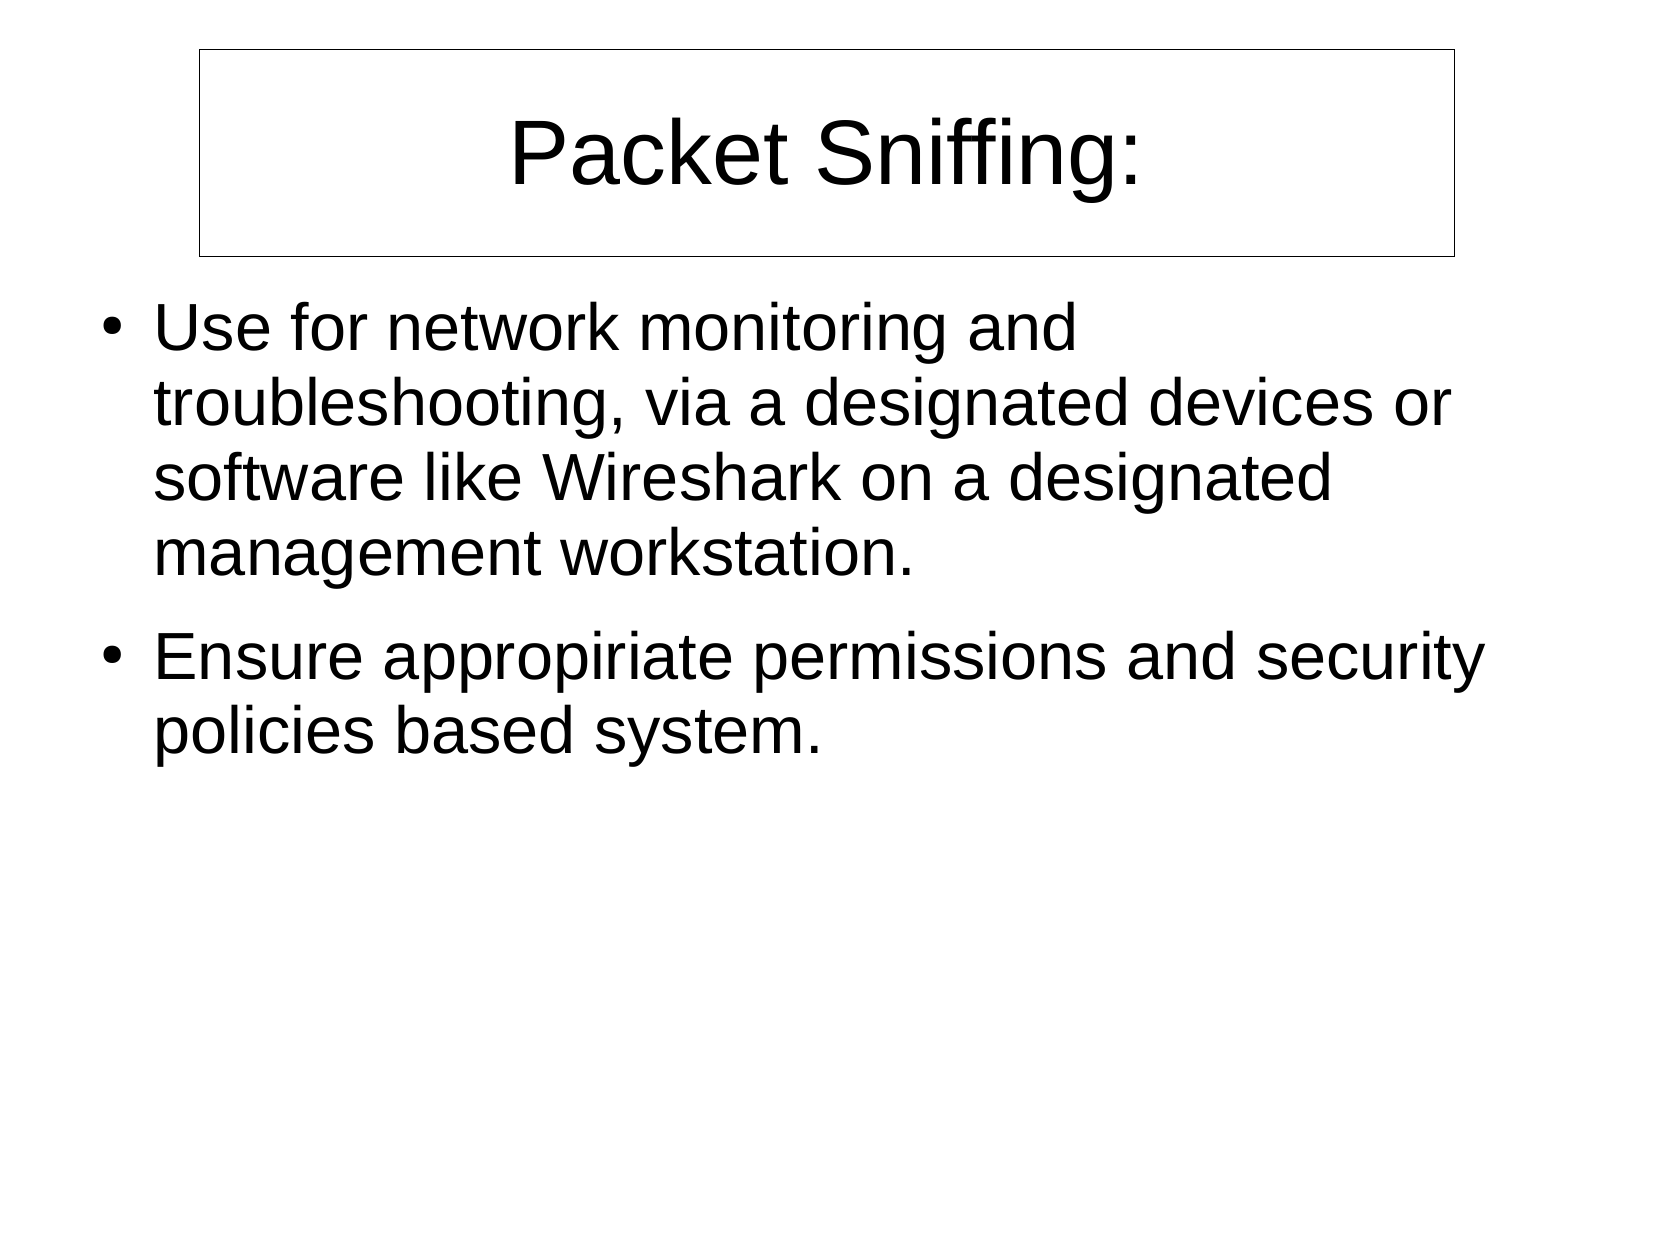

# Packet Sniffing:
Use for network monitoring and troubleshooting, via a designated devices or software like Wireshark on a designated management workstation.
Ensure appropiriate permissions and security policies based system.